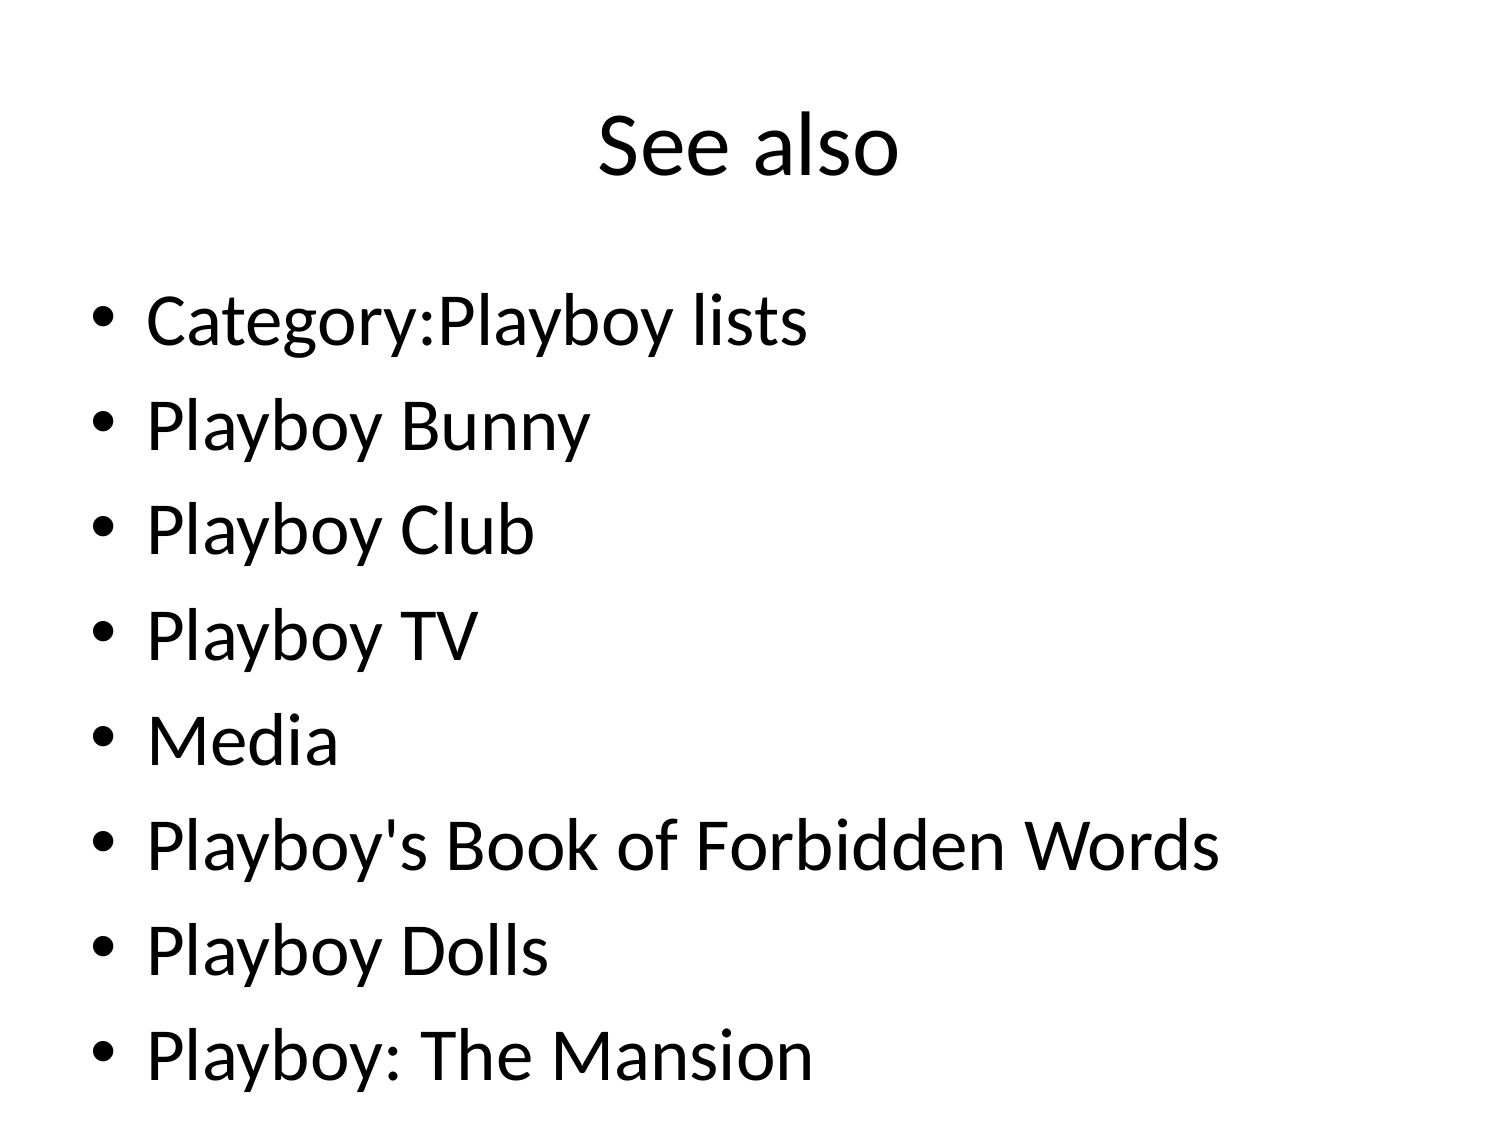

# See also
Category:Playboy lists
Playboy Bunny
Playboy Club
Playboy TV
Media
Playboy's Book of Forbidden Words
Playboy Dolls
Playboy: The Mansion